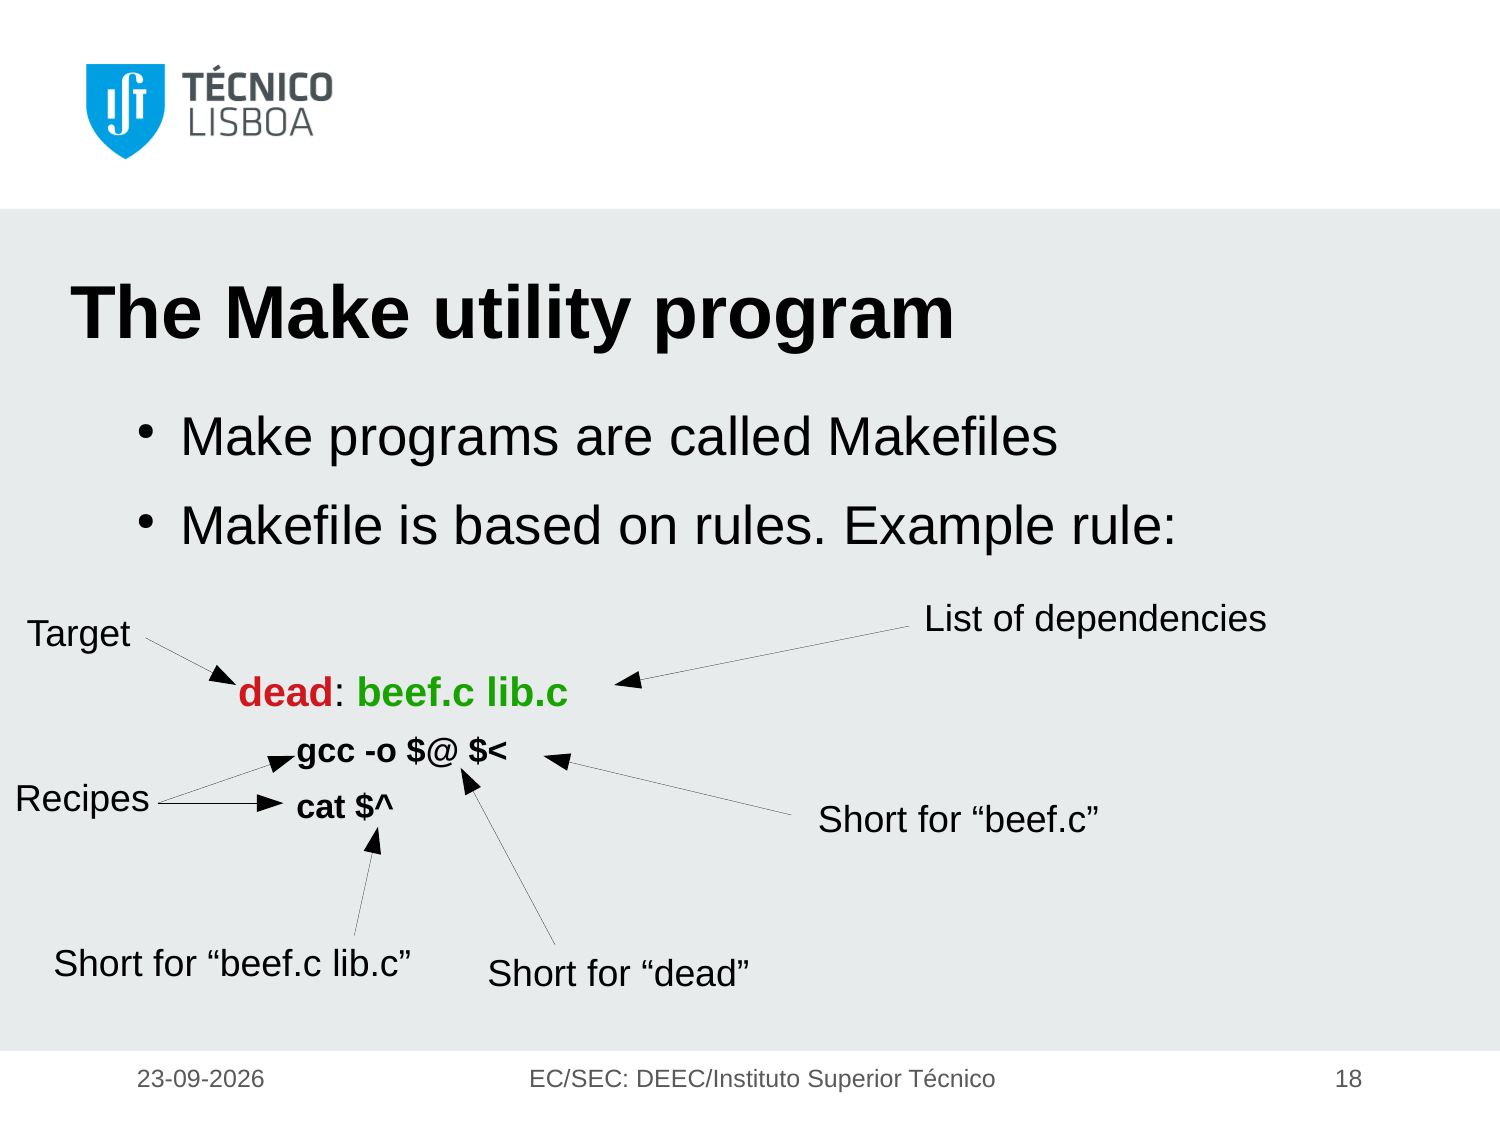

# The Make utility program
Make programs are called Makefiles
Makefile is based on rules. Example rule:
dead: beef.c lib.c
gcc -o $@ $<
cat $^
List of dependencies
Target
Recipes
Short for “beef.c”
Short for “beef.c lib.c”
Short for “dead”
EC/SEC: DEEC/Instituto Superior Técnico